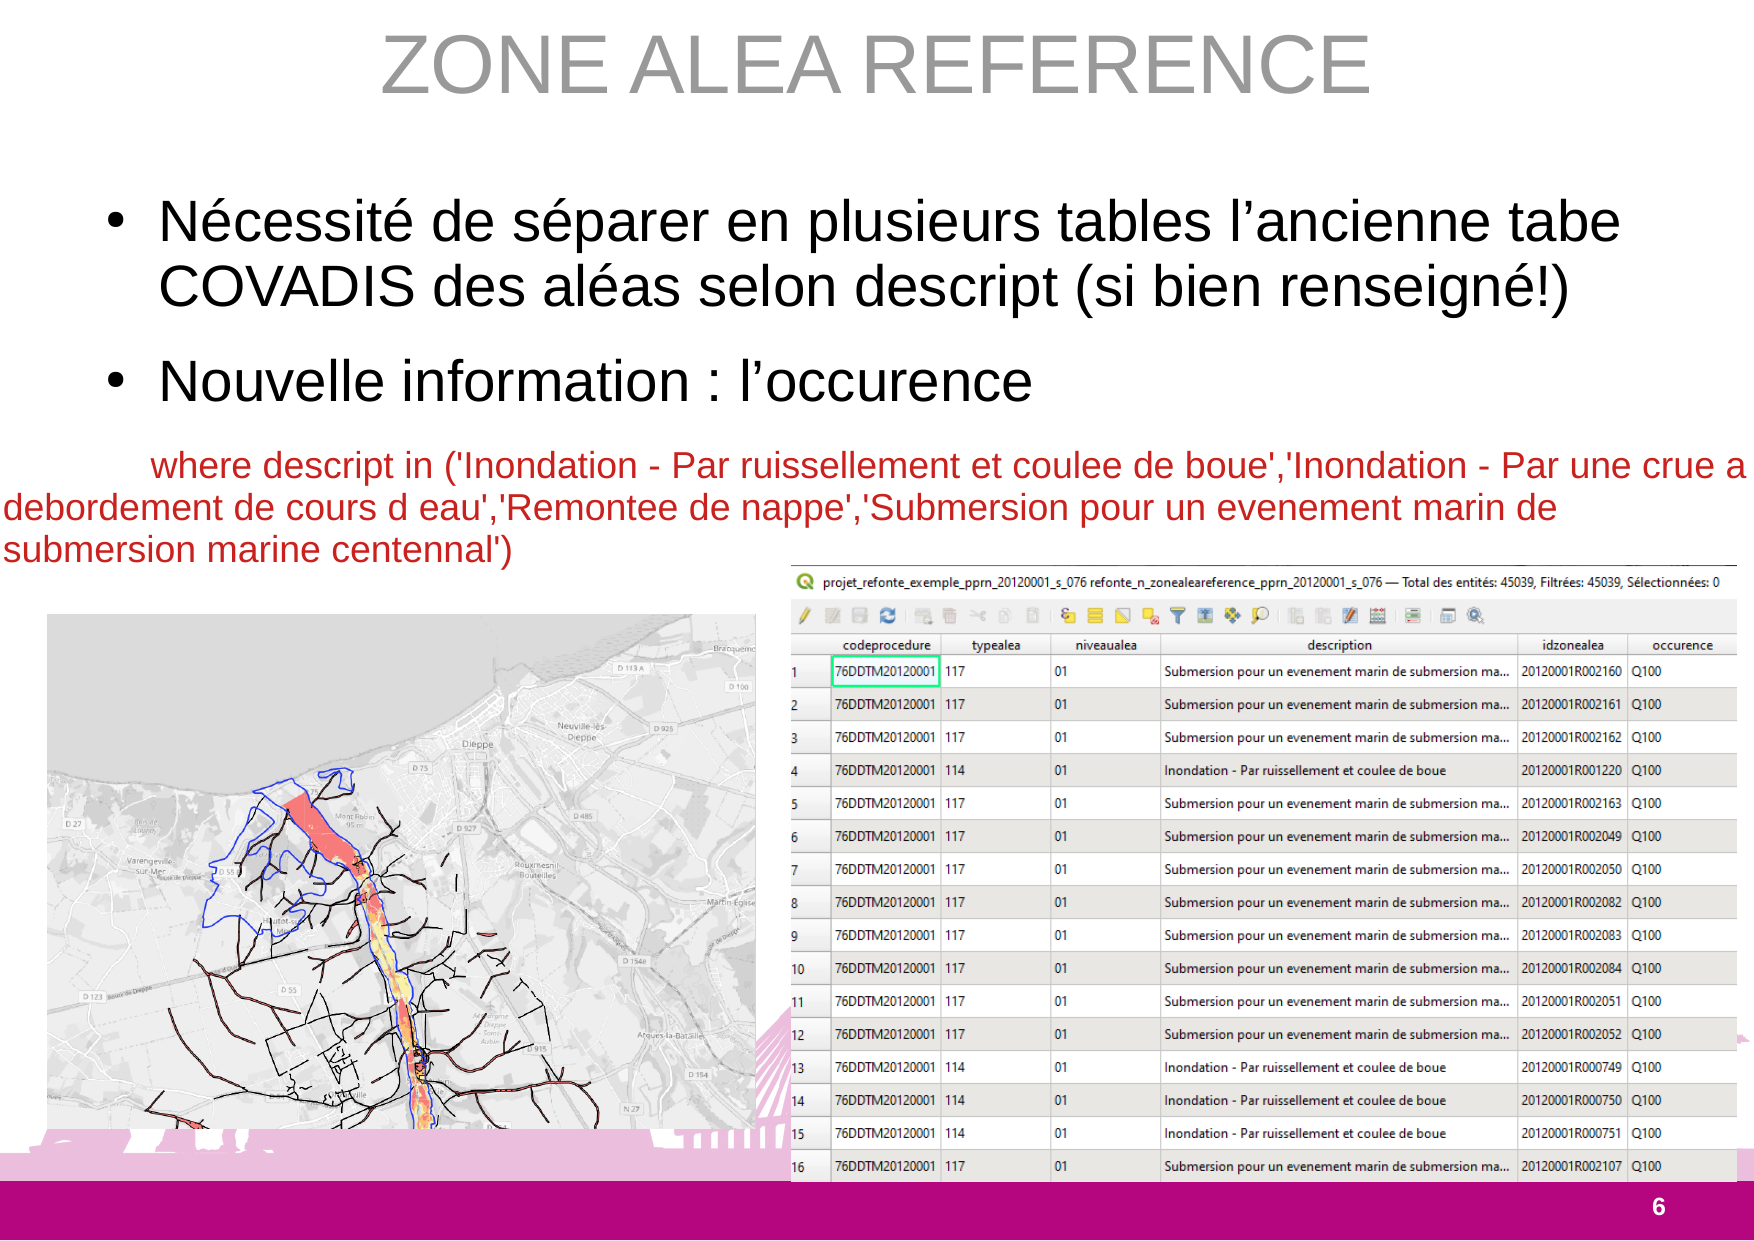

# ZONE ALEA REFERENCE
Nécessité de séparer en plusieurs tables l’ancienne tabe COVADIS des aléas selon descript (si bien renseigné!)
Nouvelle information : l’occurence
		where descript in ('Inondation - Par ruissellement et coulee de boue','Inondation - Par une crue a debordement de cours d eau','Remontee de nappe','Submersion pour un evenement marin de submersion marine centennal')
6